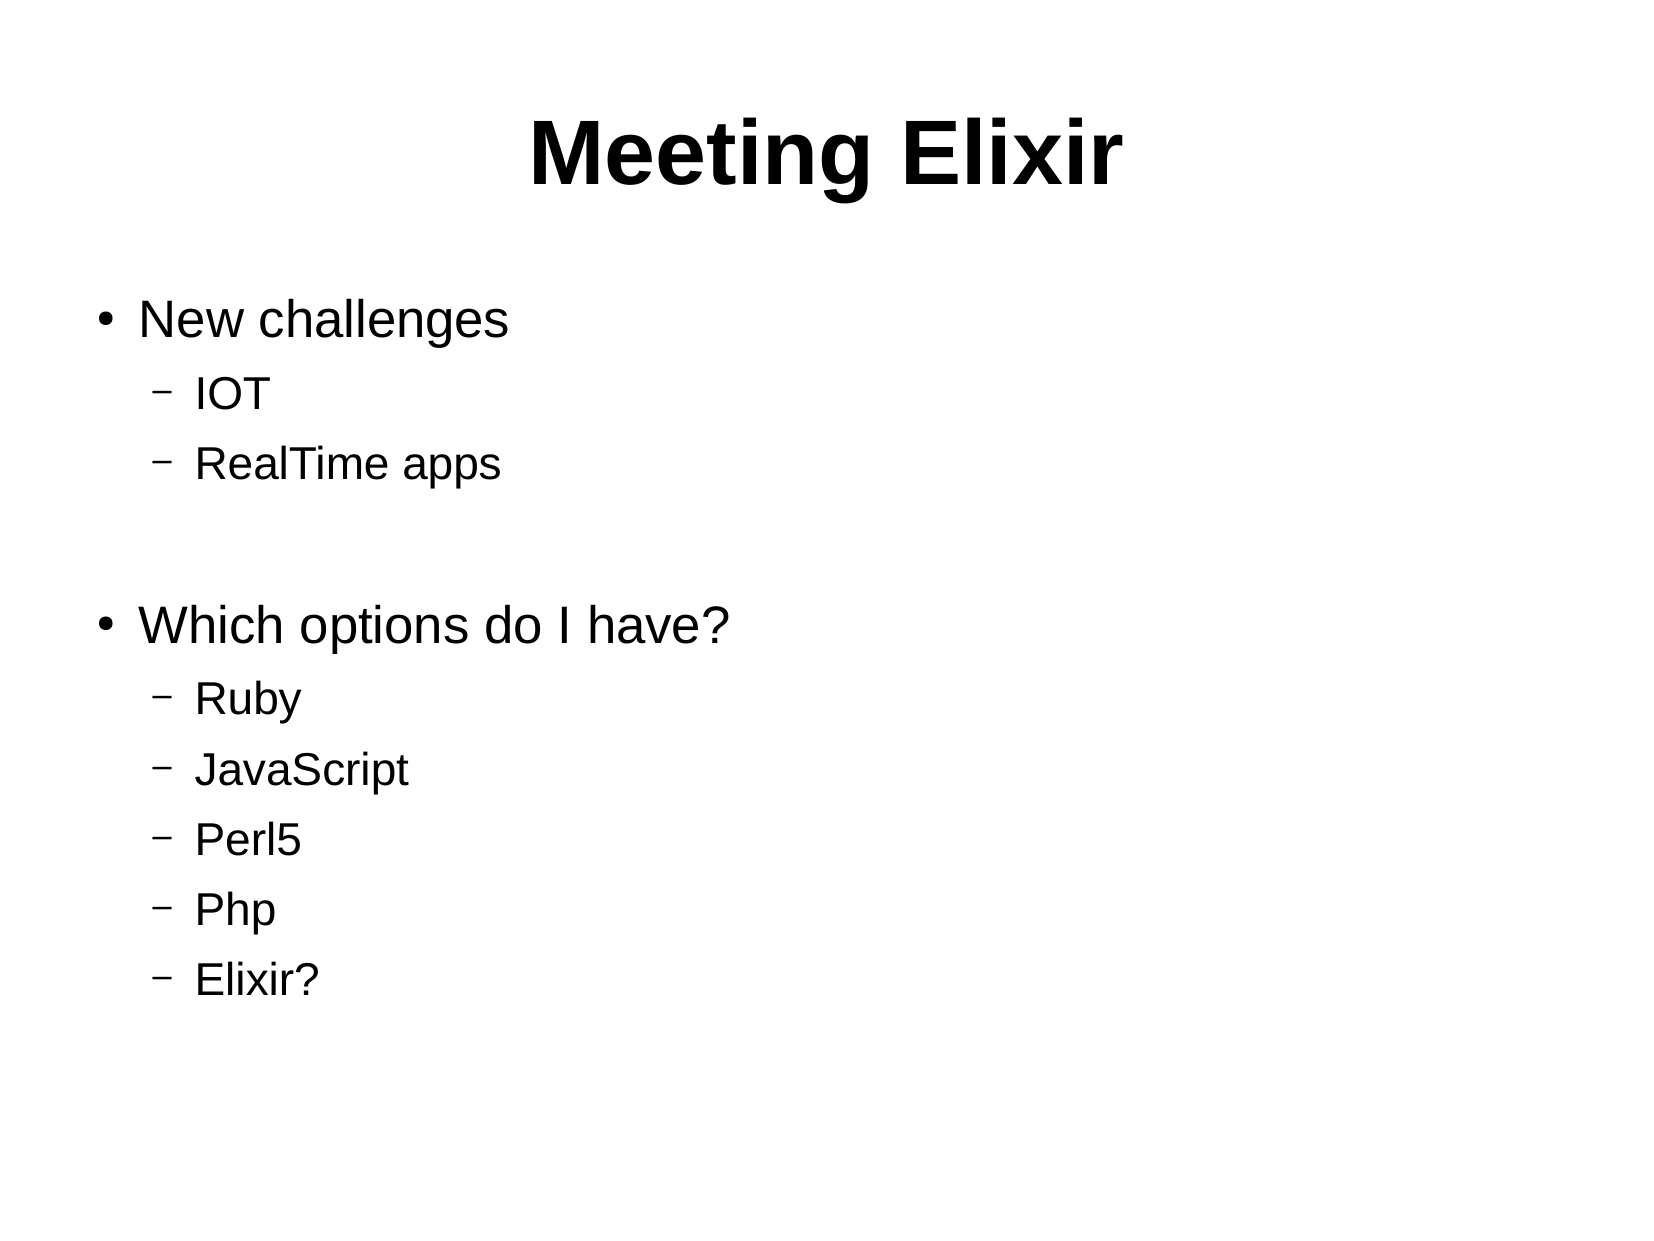

# Meeting Elixir
New challenges
IOT
RealTime apps
Which options do I have?
Ruby
JavaScript
Perl5
Php
Elixir?